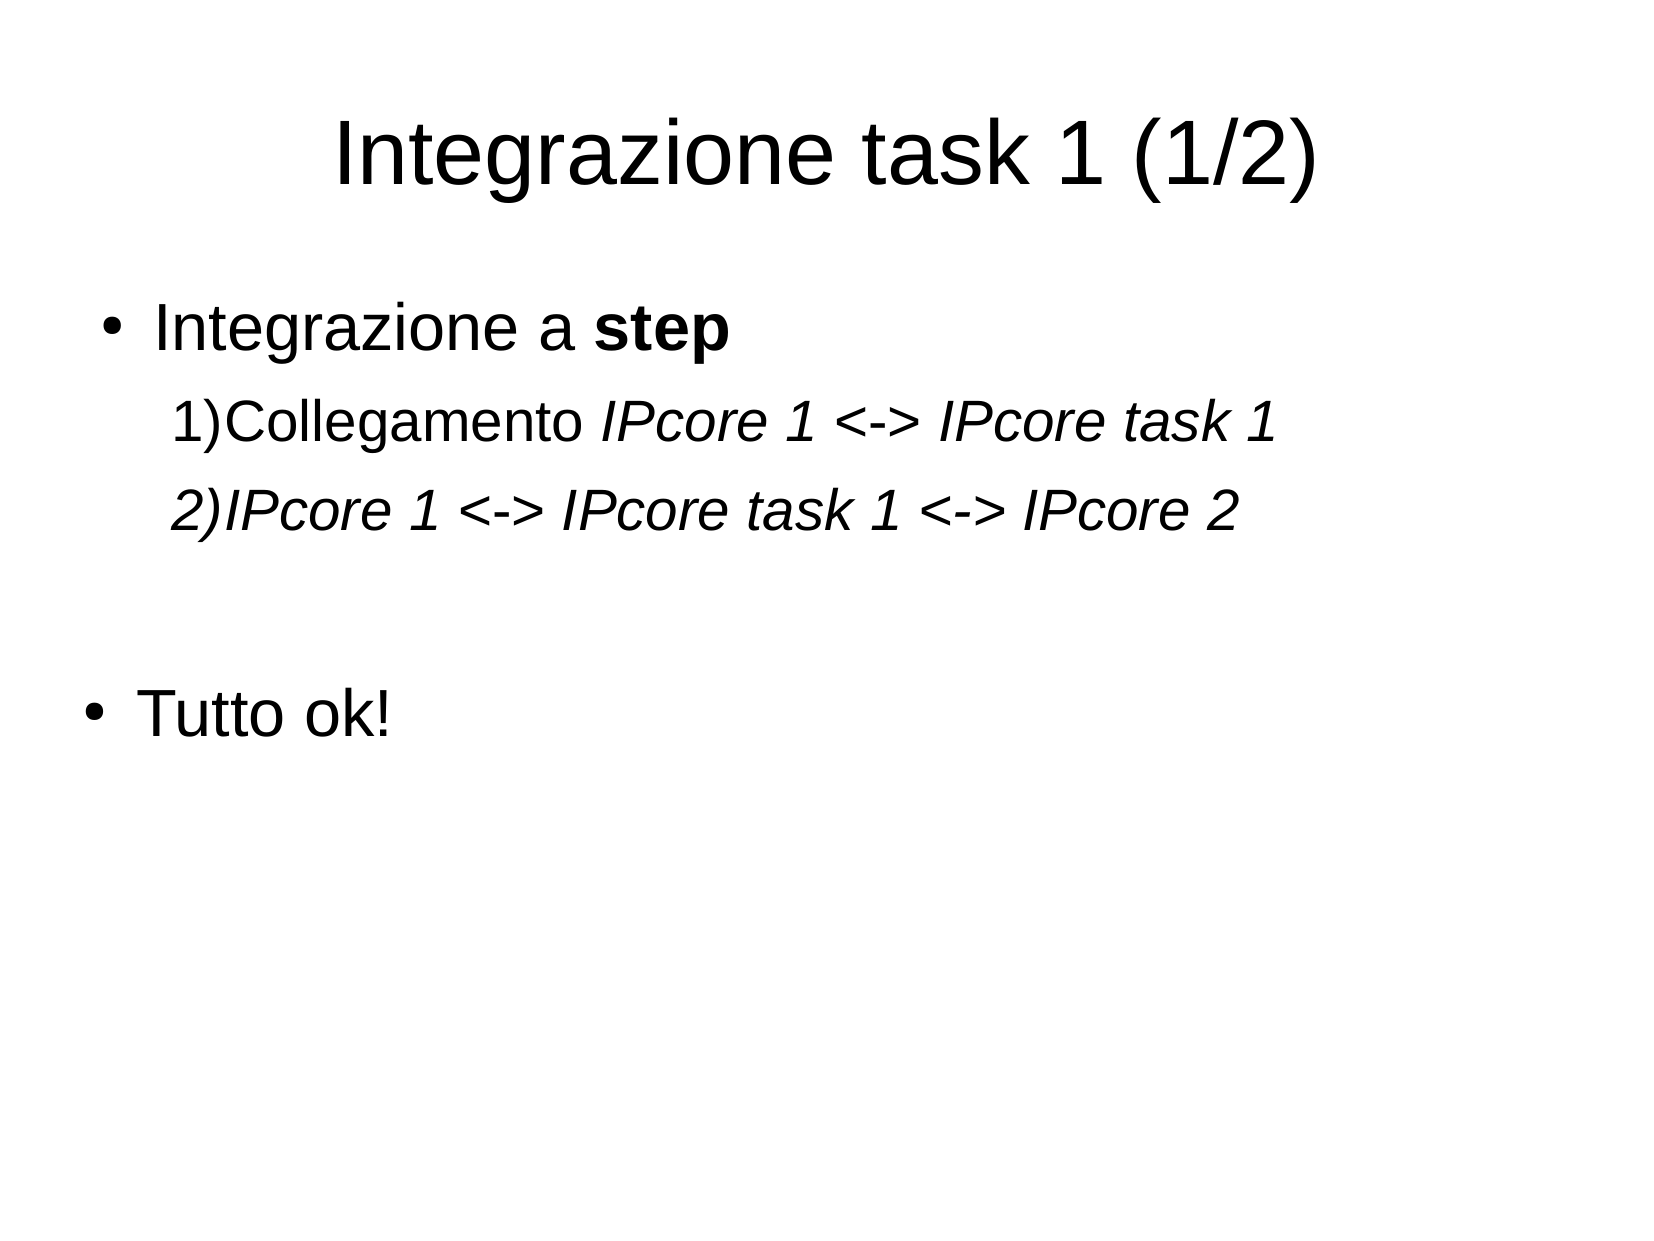

# Integrazione task 1 (1/2)
Integrazione a step
Collegamento IPcore 1 <-> IPcore task 1
IPcore 1 <-> IPcore task 1 <-> IPcore 2
 Tutto ok!